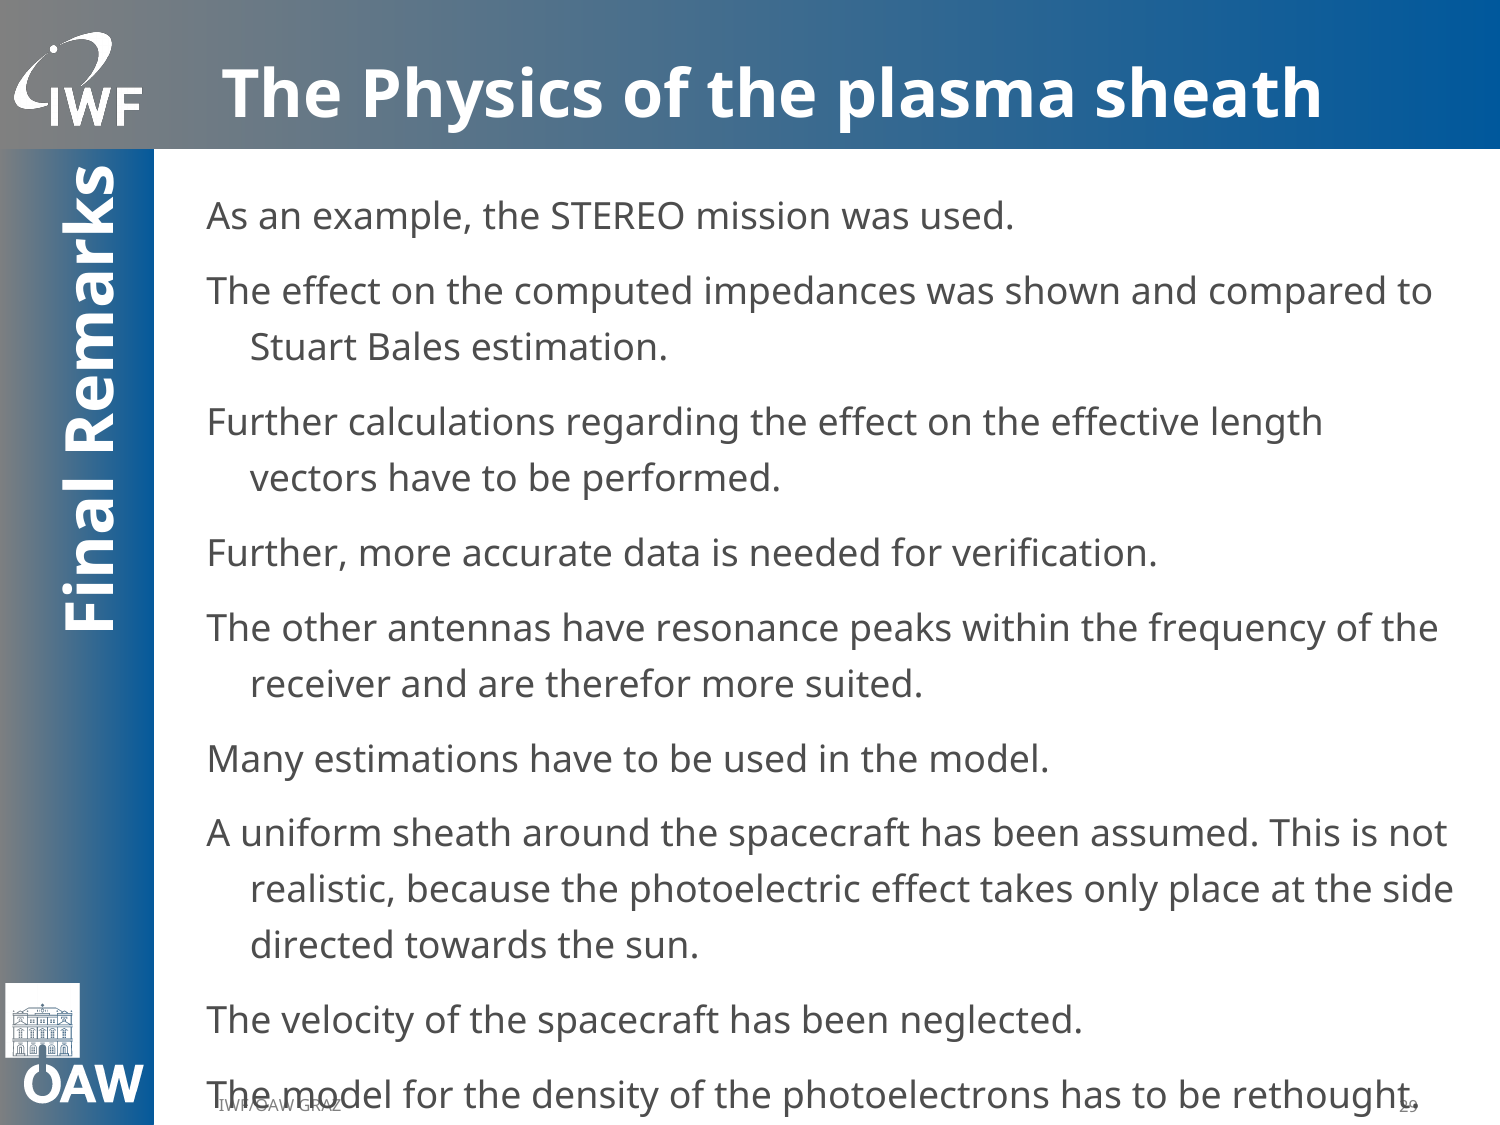

The Physics of the plasma sheath
# As an example, the STEREO mission was used.
The effect on the computed impedances was shown and compared to Stuart Bales estimation.
Further calculations regarding the effect on the effective length vectors have to be performed.
Further, more accurate data is needed for verification.
The other antennas have resonance peaks within the frequency of the receiver and are therefor more suited.
Many estimations have to be used in the model.
A uniform sheath around the spacecraft has been assumed. This is not realistic, because the photoelectric effect takes only place at the side directed towards the sun.
The velocity of the spacecraft has been neglected.
The model for the density of the photoelectrons has to be rethought.
Final Remarks
IWF/ÖAW GRAZ
29